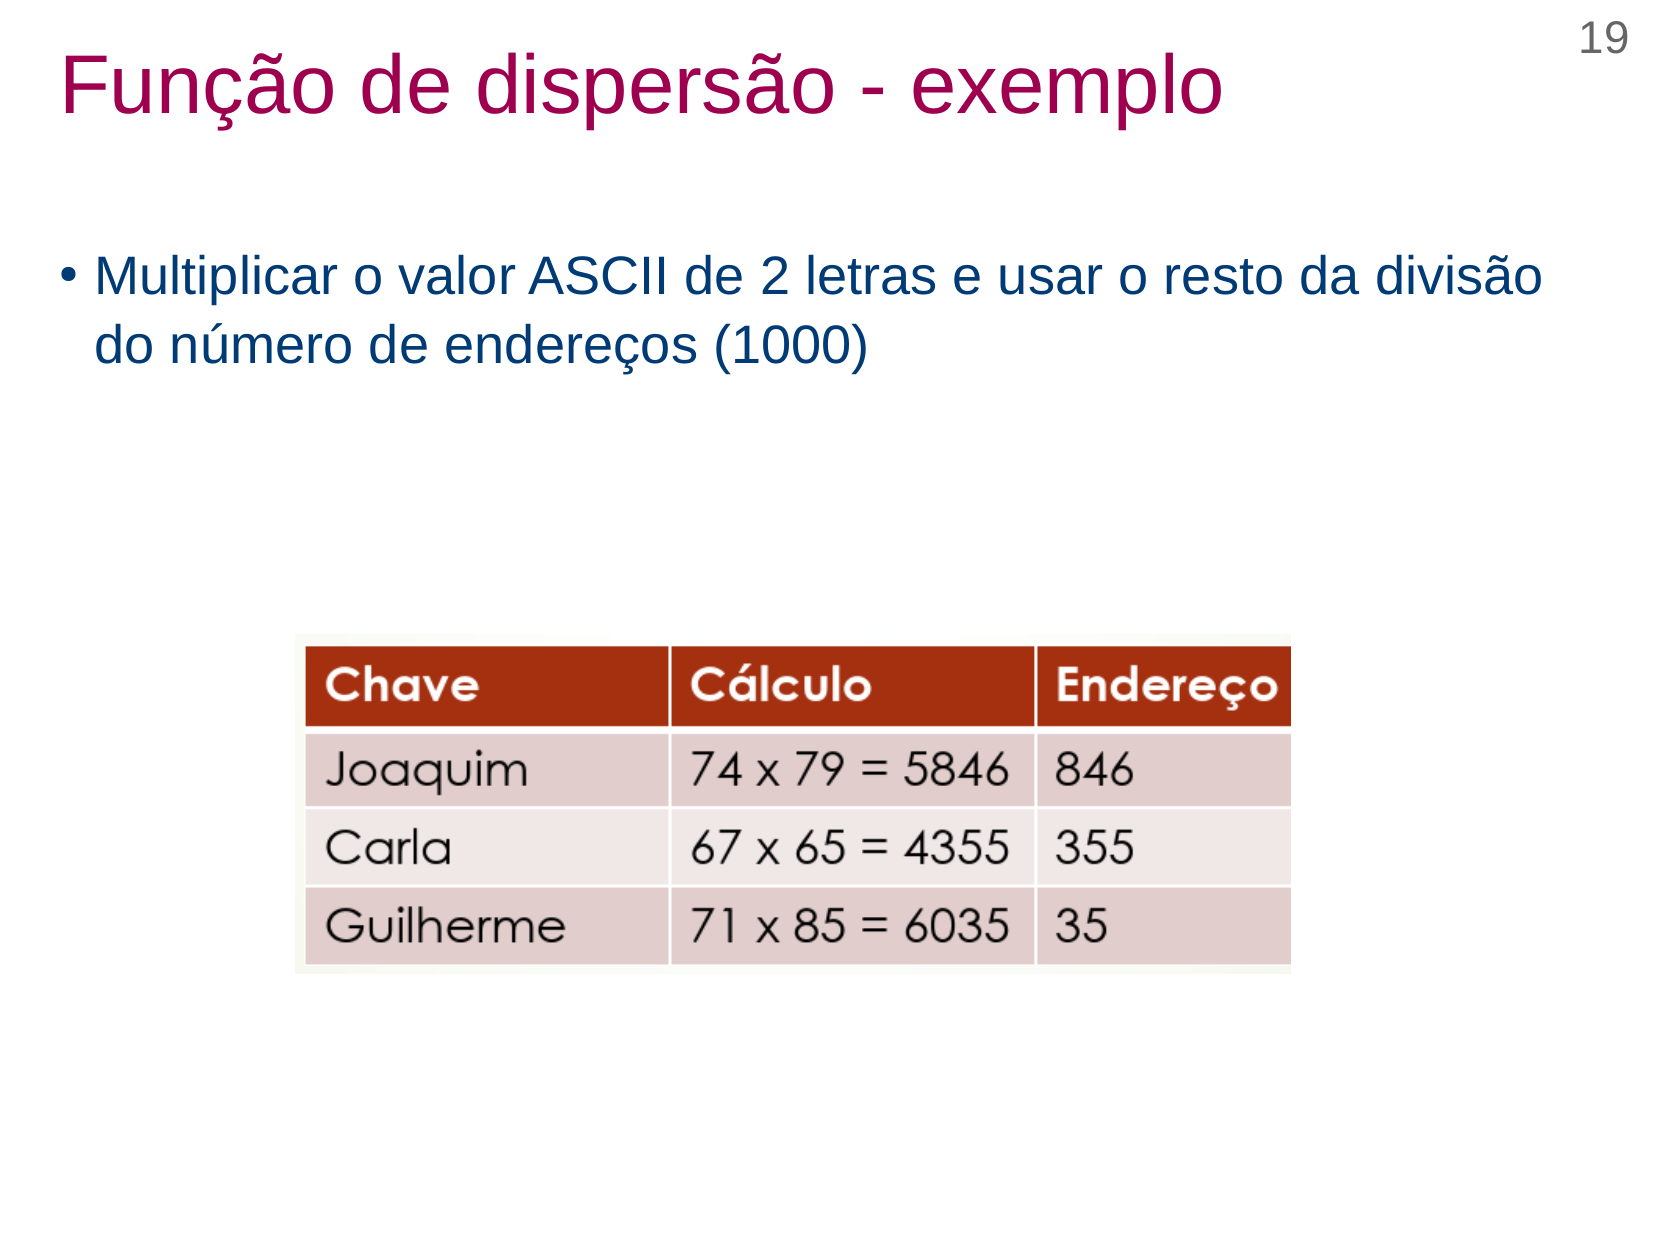

19
# Função de dispersão - exemplo
Multiplicar o valor ASCII de 2 letras e usar o resto da divisão do número de endereços (1000)